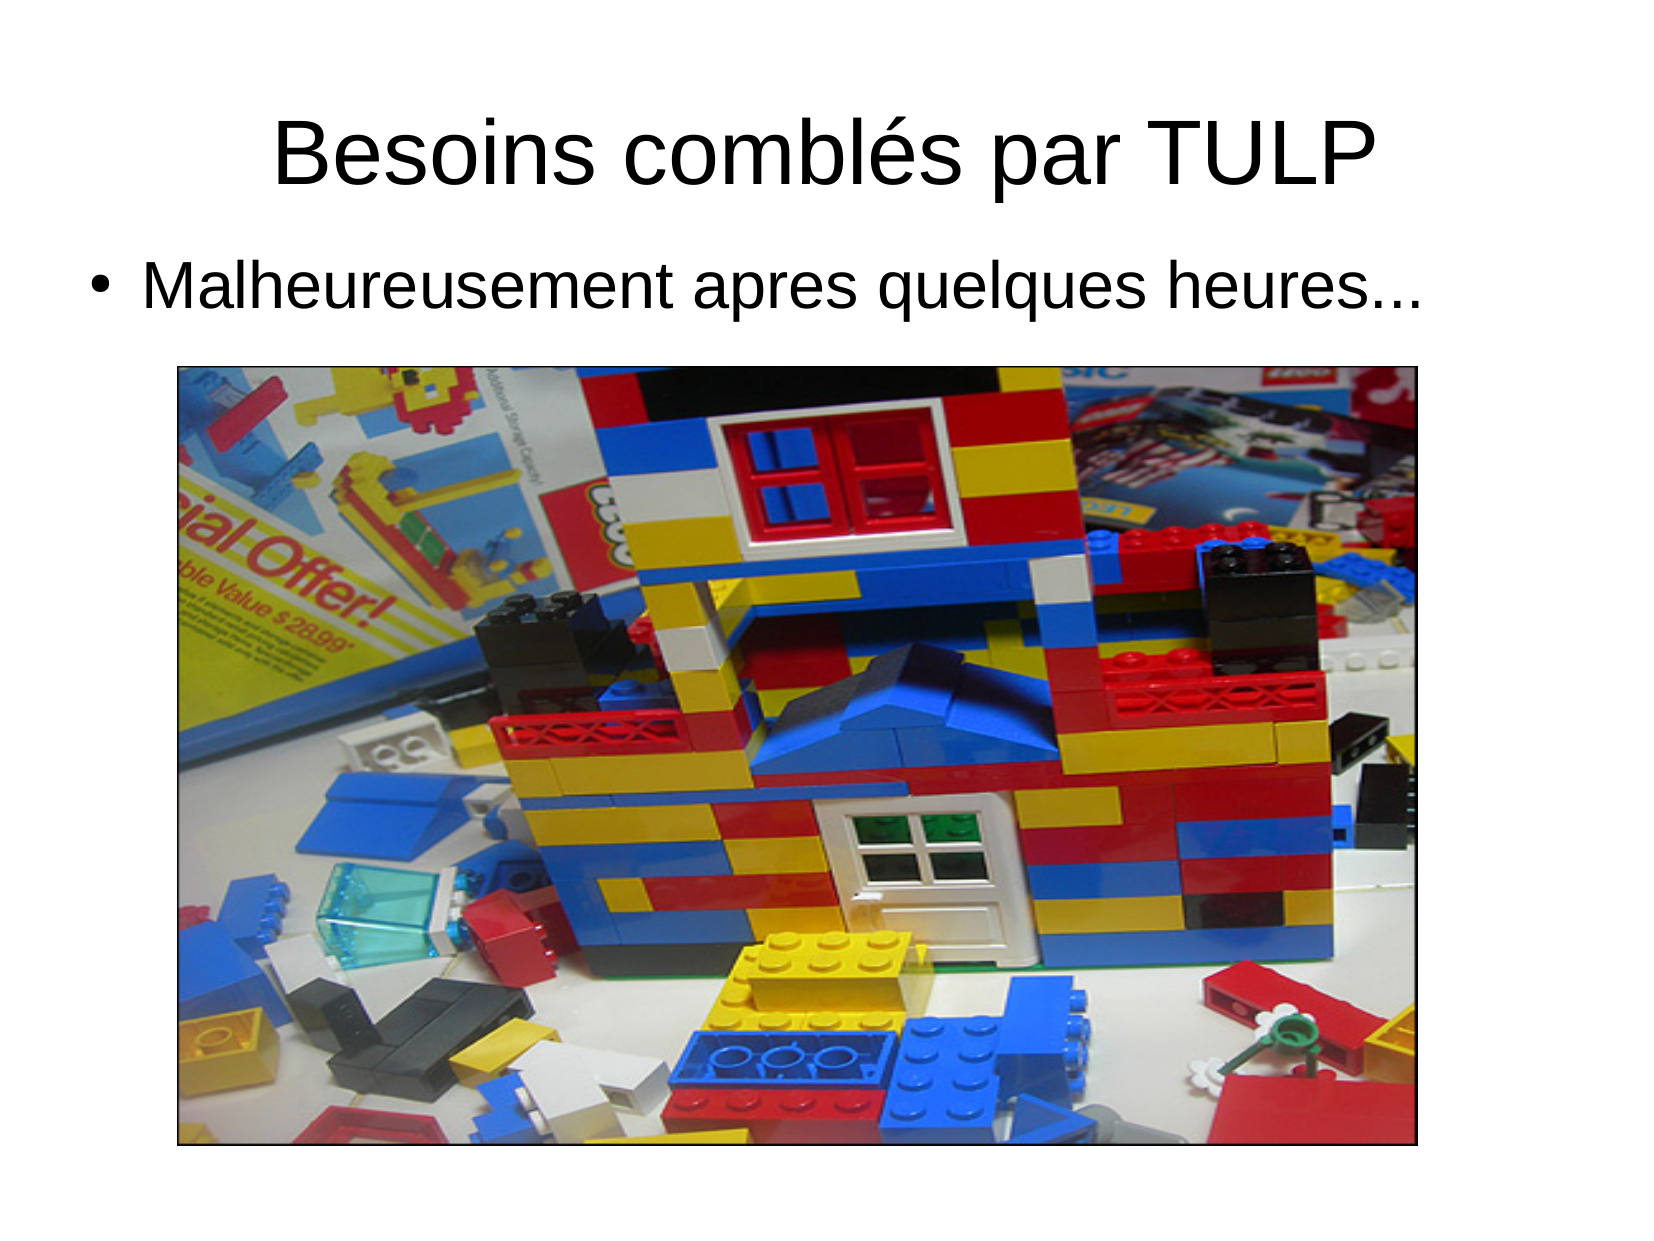

# Besoins comblés par TULP
Malheureusement apres quelques heures...